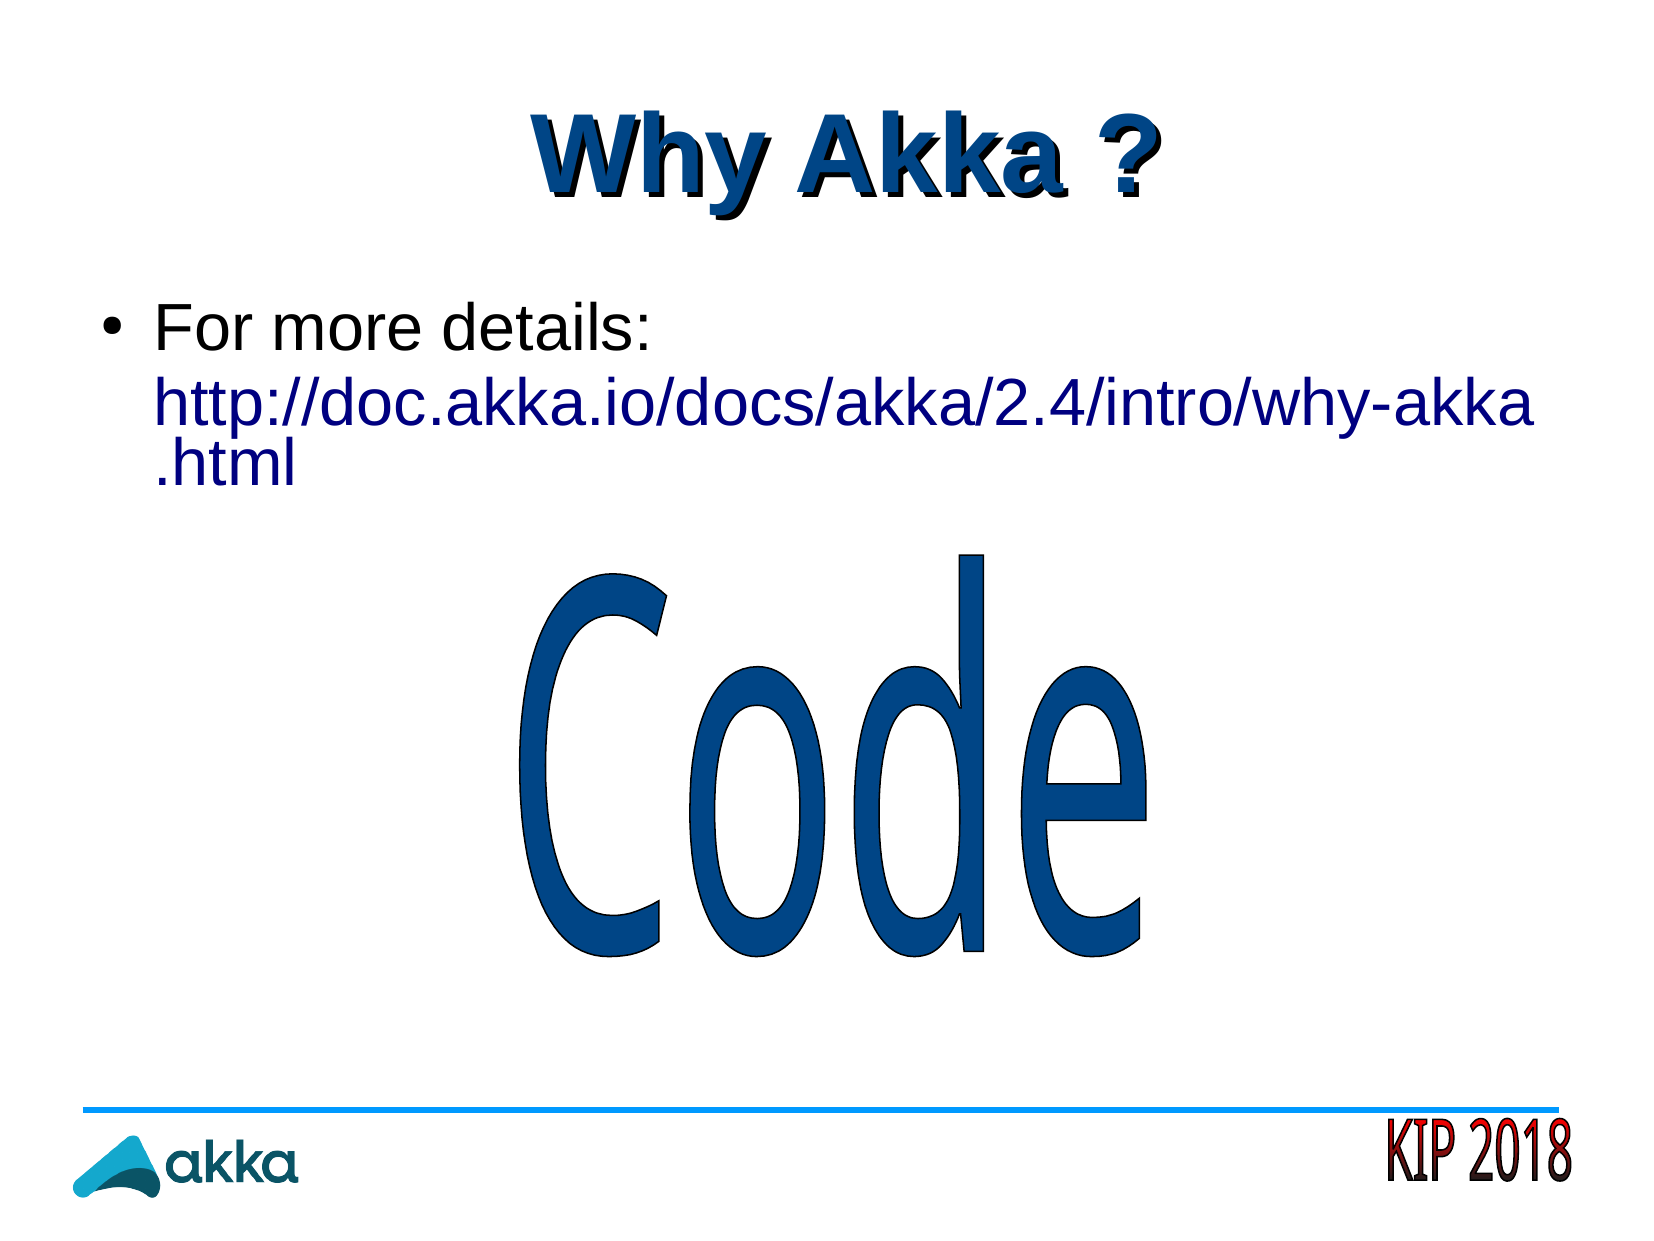

# Why Akka ?
For more details: http://doc.akka.io/docs/akka/2.4/intro/why-akka.html
Code